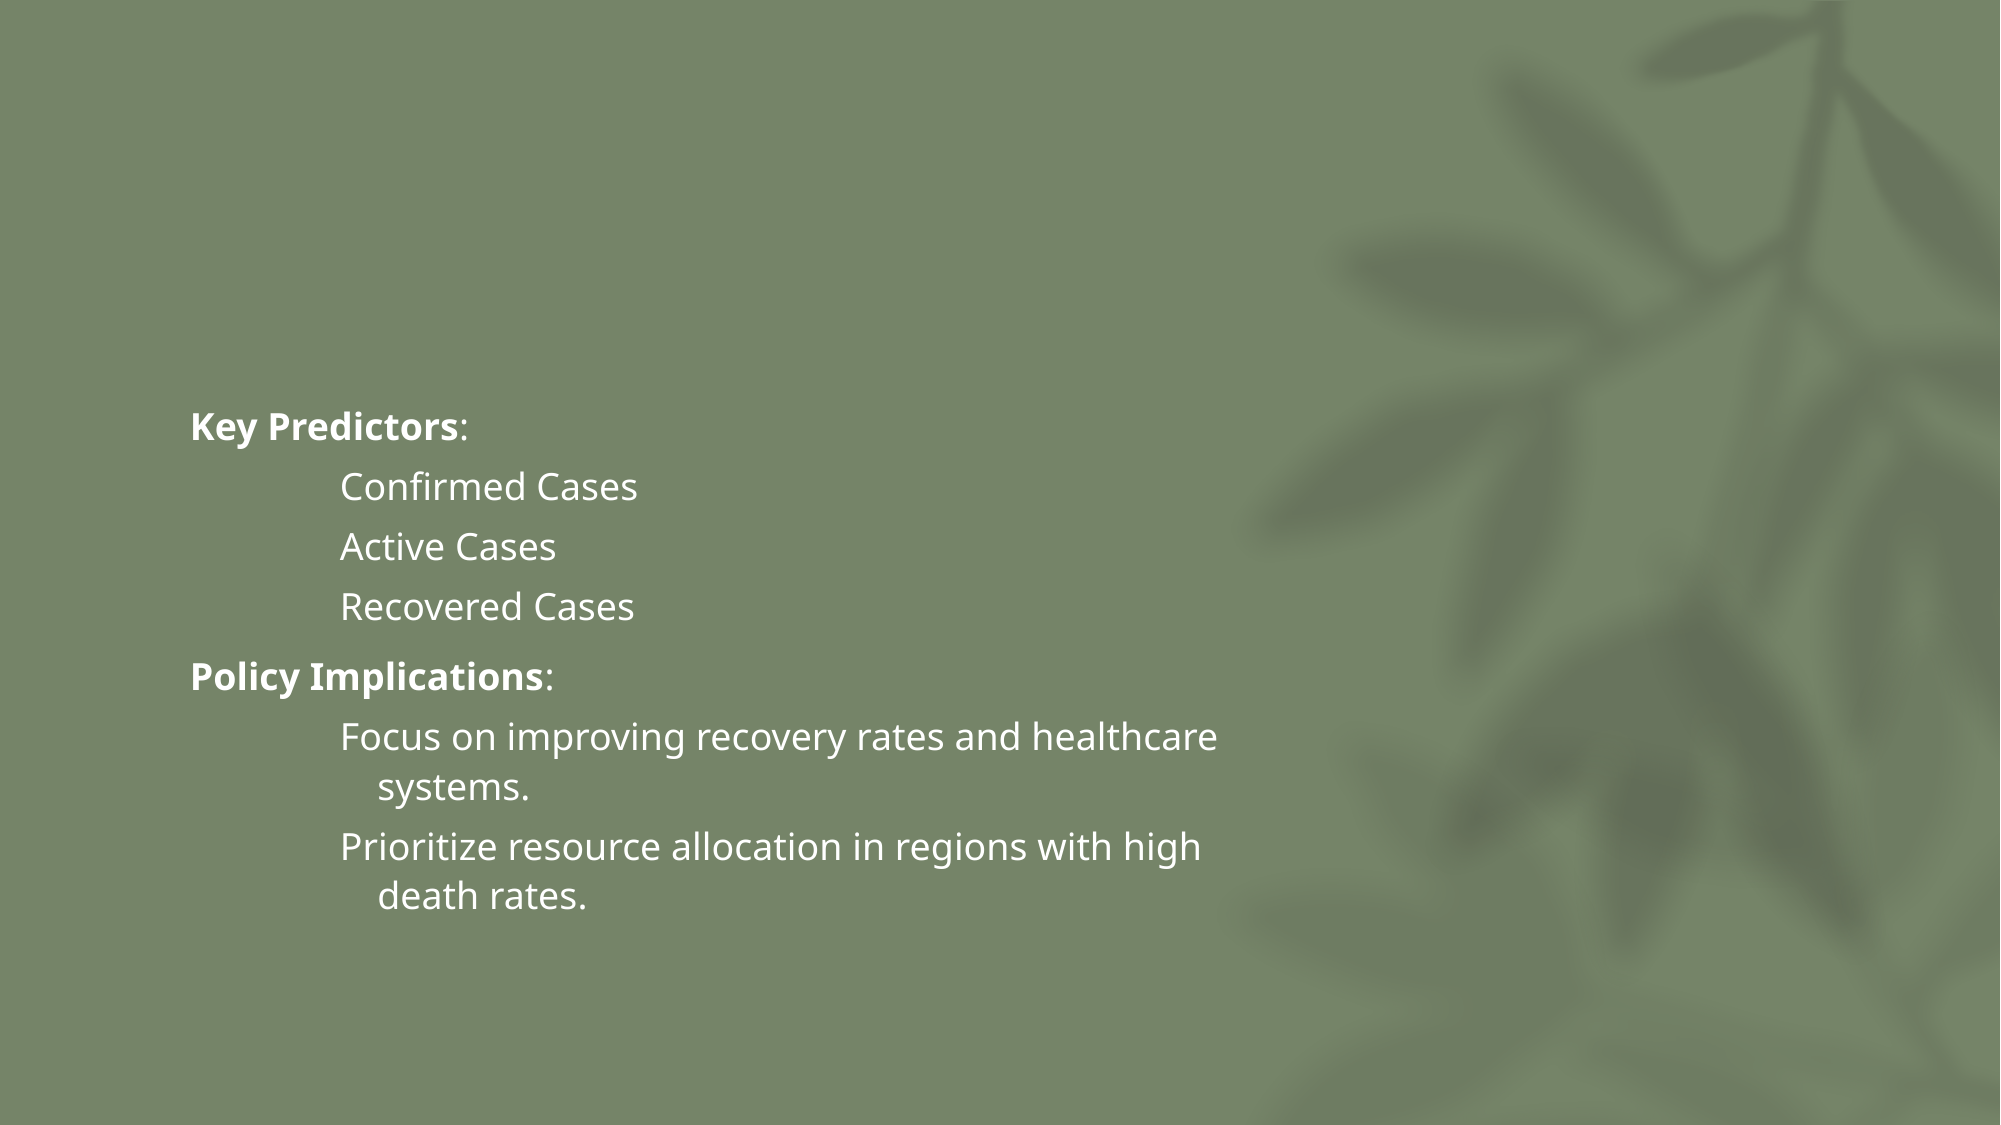

# Key Predictors:
Confirmed Cases
Active Cases
Recovered Cases
Policy Implications:
Focus on improving recovery rates and healthcare systems.
Prioritize resource allocation in regions with high death rates.